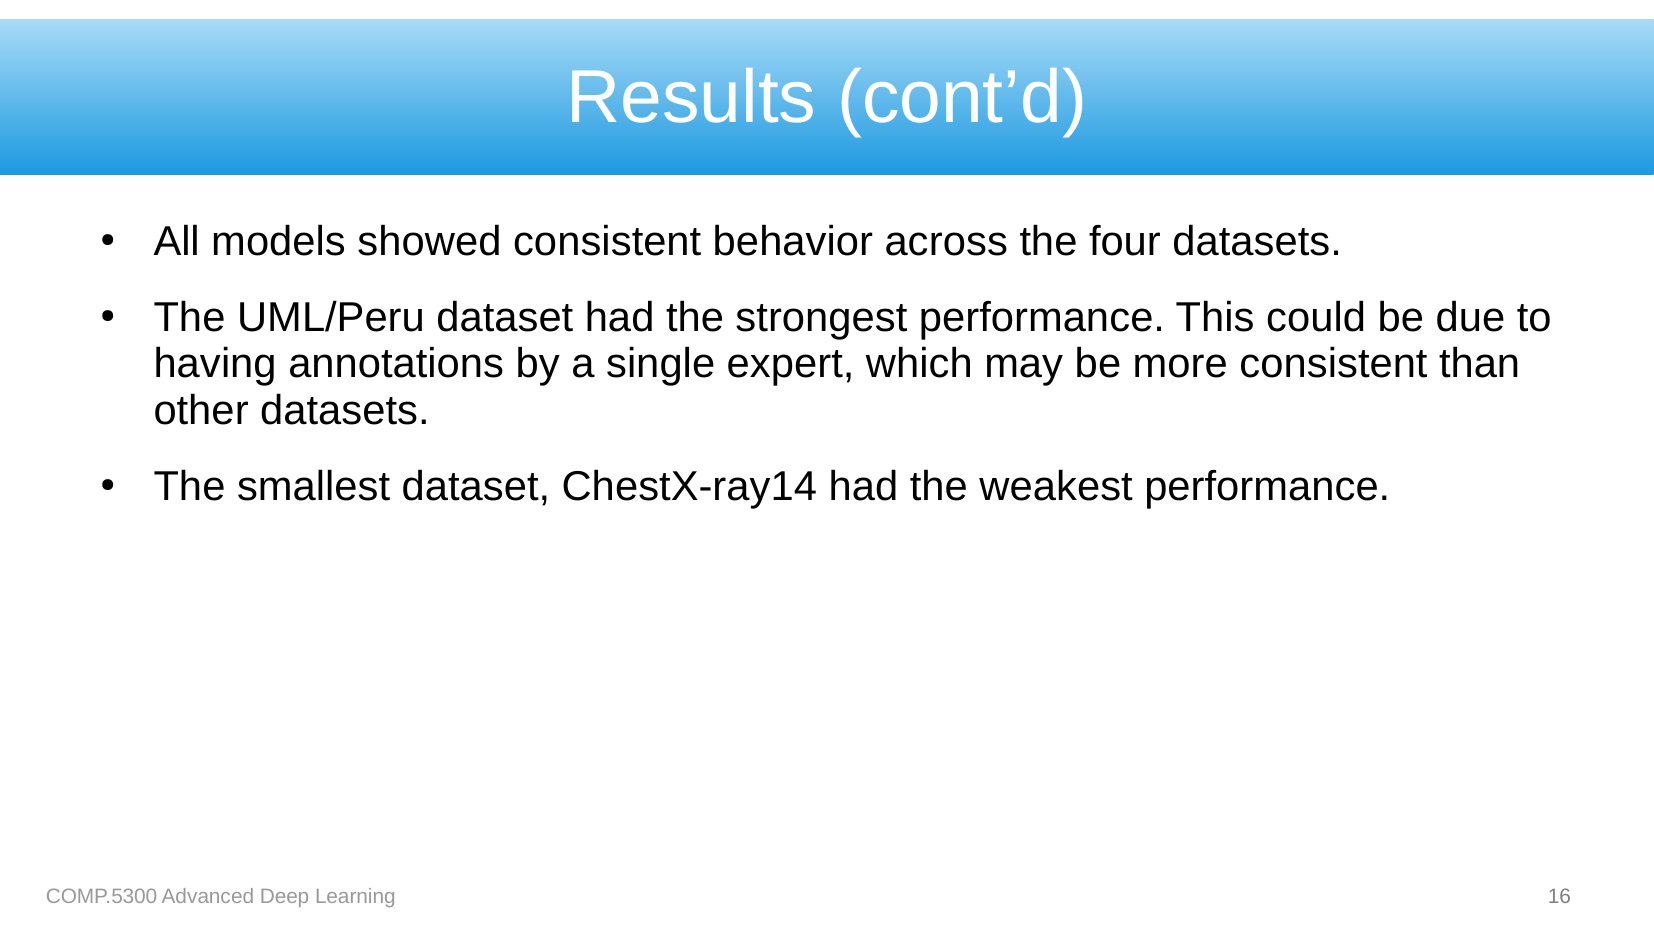

# Results (cont’d)
All models showed consistent behavior across the four datasets.
The UML/Peru dataset had the strongest performance. This could be due to having annotations by a single expert, which may be more consistent than other datasets.
The smallest dataset, ChestX-ray14 had the weakest performance.
16